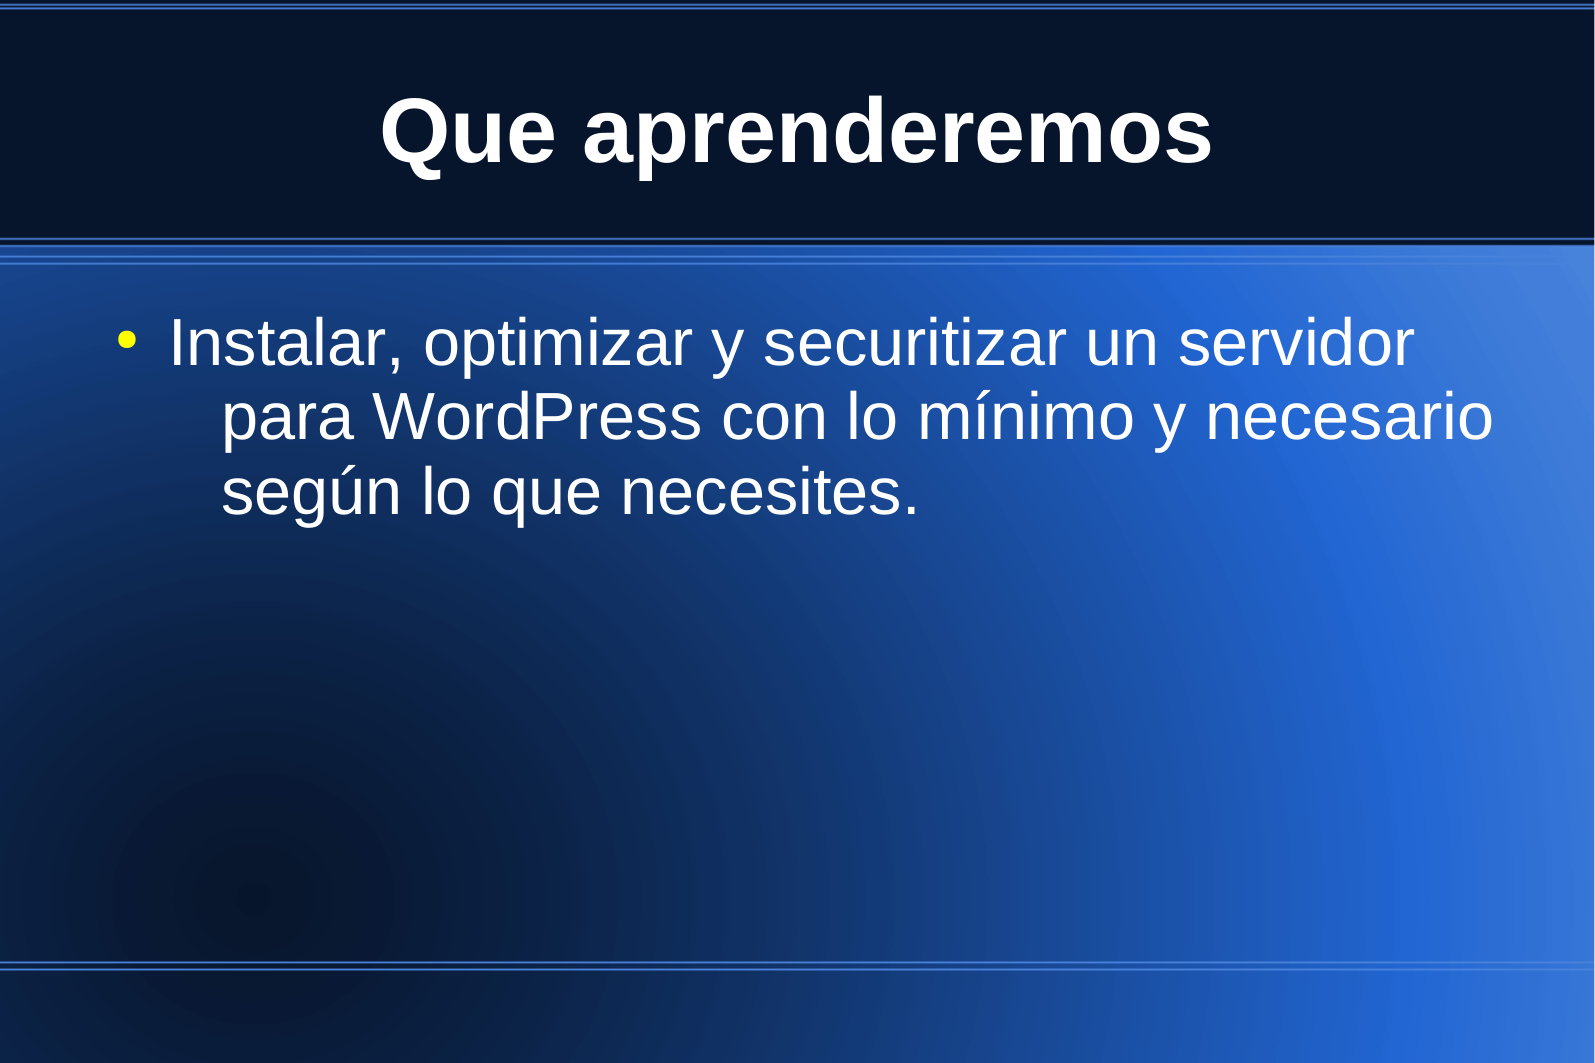

# Que aprenderemos
Instalar, optimizar y securitizar un servidor para WordPress con lo mínimo y necesario según lo que necesites.